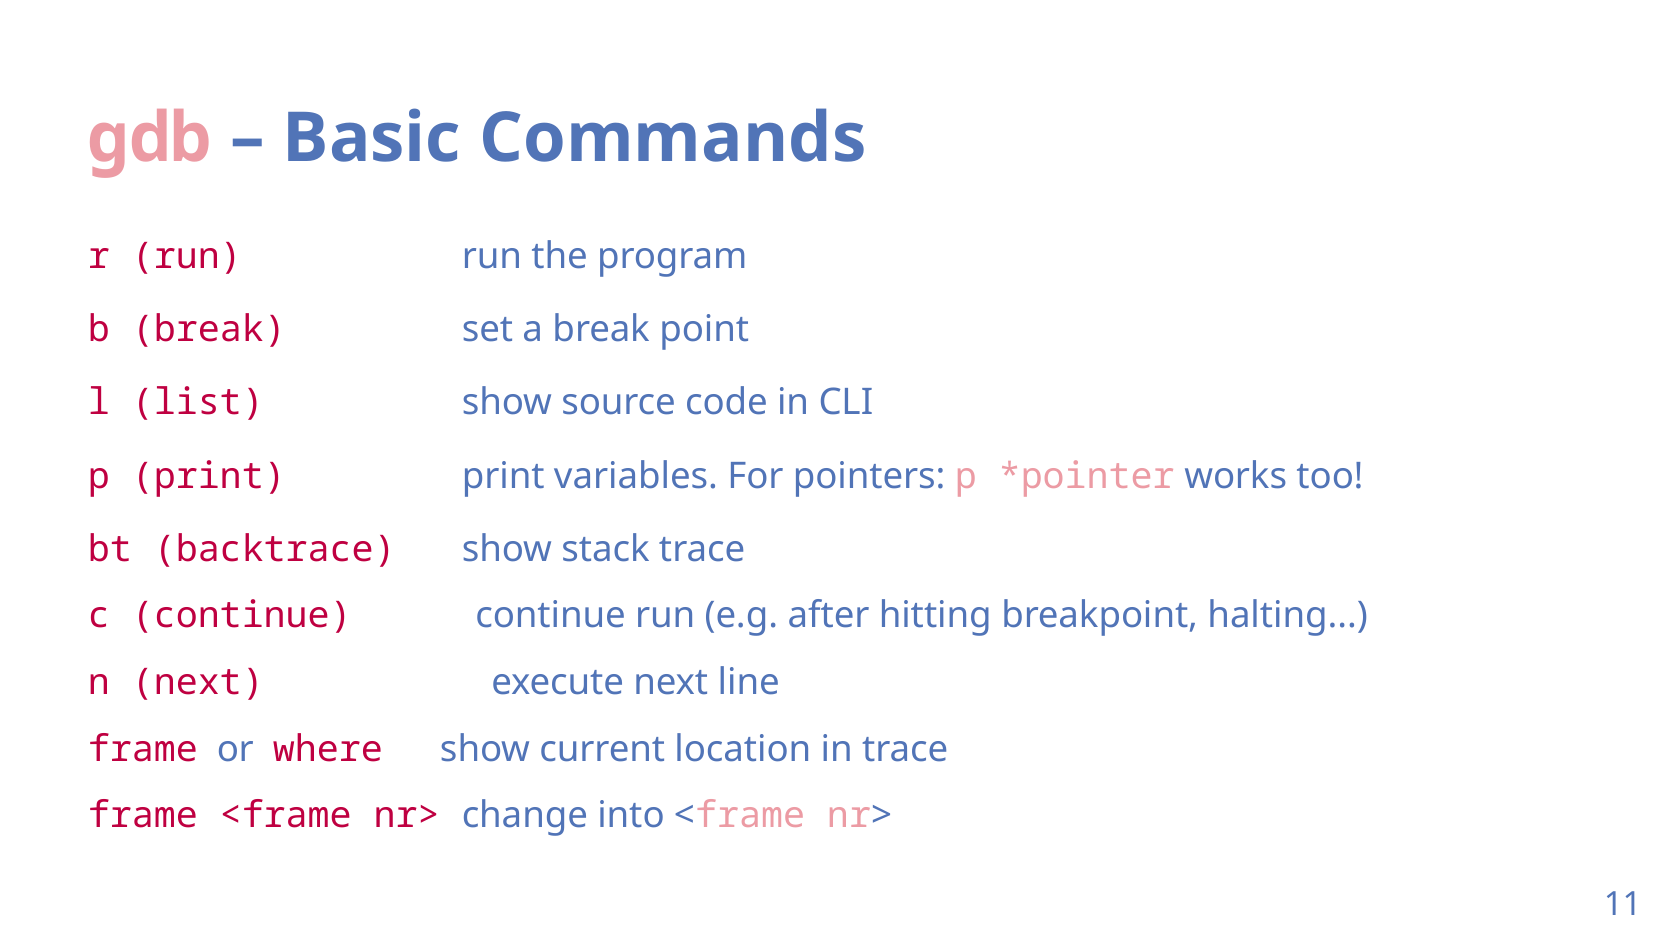

# gdb – Basic Commands
r (run) run the program
b (break) set a break point
l (list) show source code in CLI
p (print) print variables. For pointers: p *pointer works too!
bt (backtrace) show stack trace
c (continue) continue run (e.g. after hitting breakpoint, halting...)
n (next) execute next line
frame or where	 show current location in trace
frame <frame nr> change into <frame nr>
11